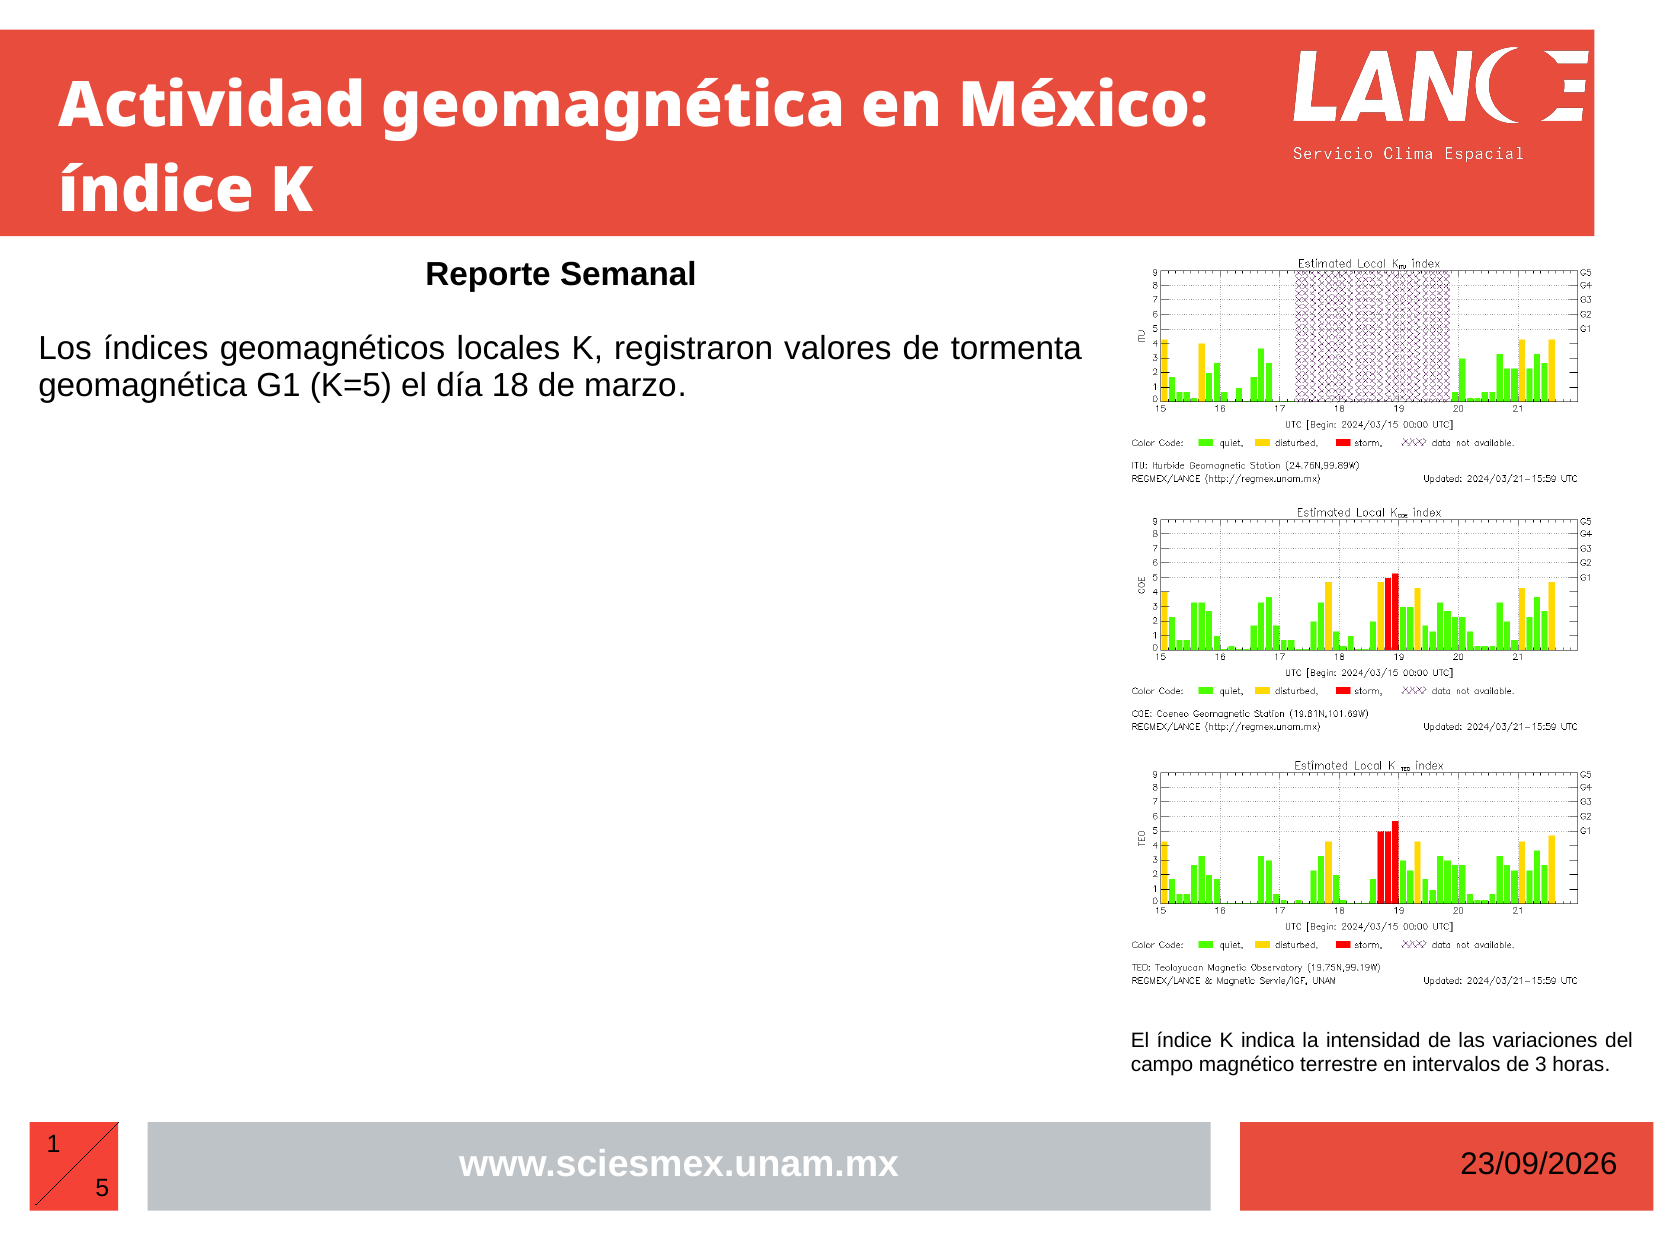

# Actividad geomagnética en México: índice K
Reporte Semanal
Los índices geomagnéticos locales K, registraron valores de tormenta geomagnética G1 (K=5) el día 18 de marzo.
El índice K indica la intensidad de las variaciones del campo magnético terrestre en intervalos de 3 horas.
www.sciesmex.unam.mx
5